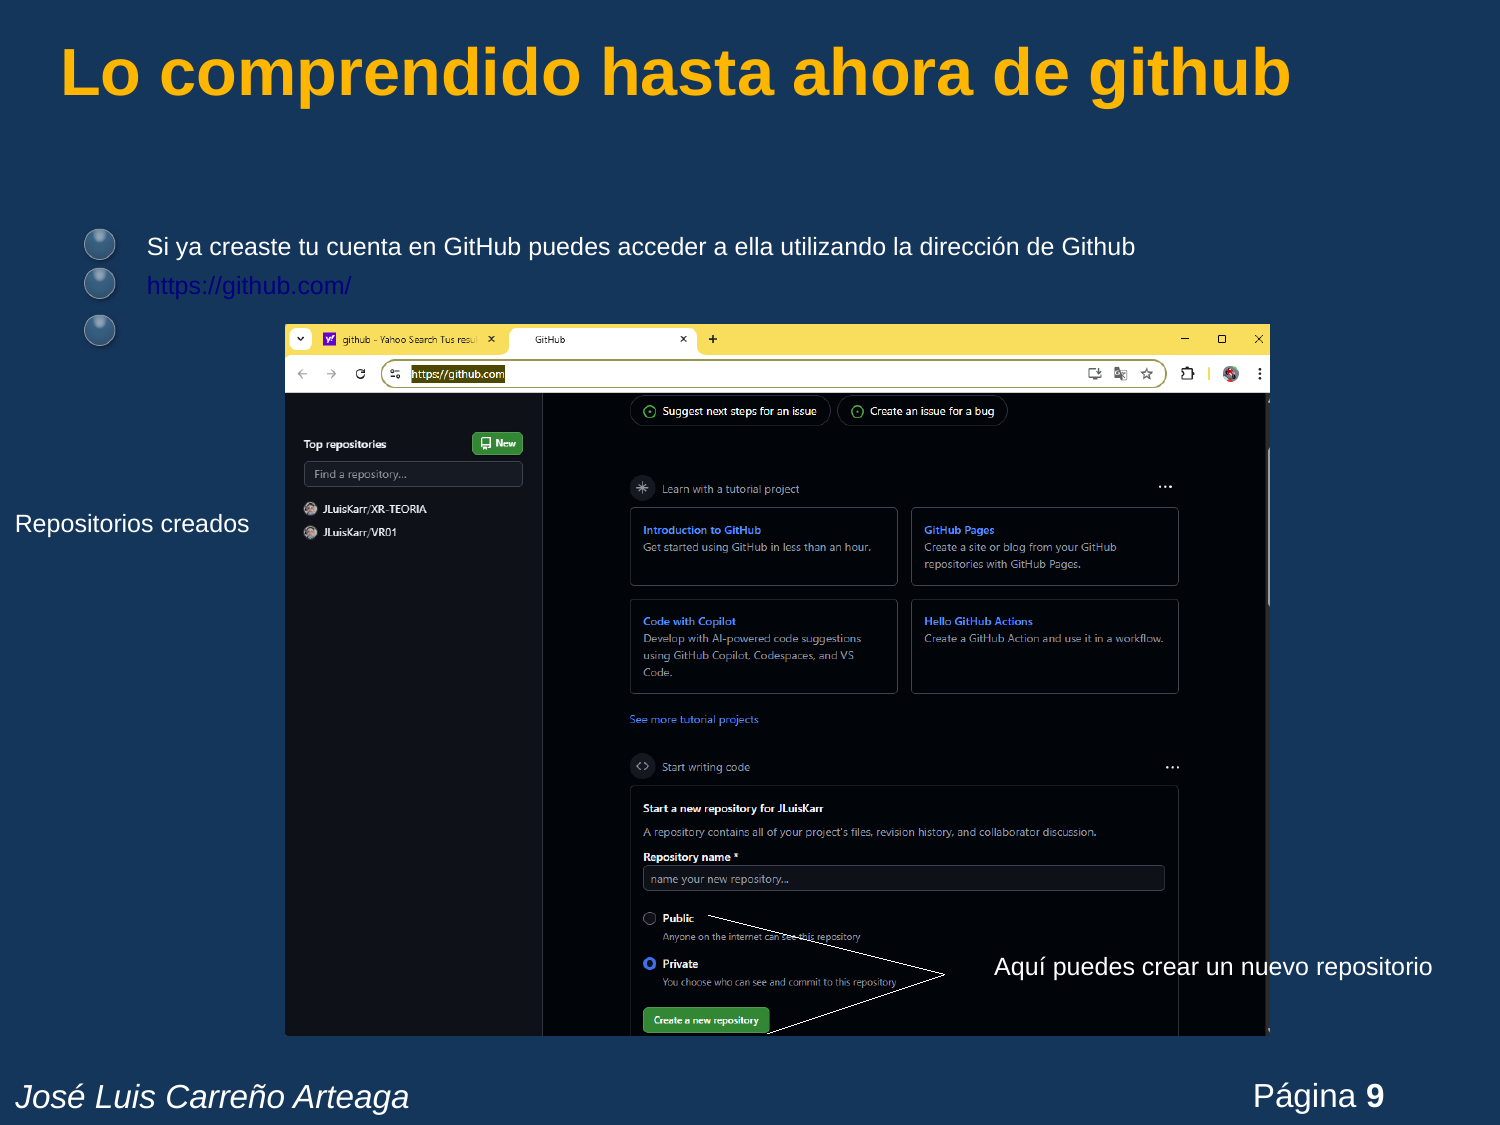

Lo comprendido hasta ahora de github
# Si ya creaste tu cuenta en GitHub puedes acceder a ella utilizando la dirección de Github
https://github.com/
Repositorios creados
Aquí puedes crear un nuevo repositorio